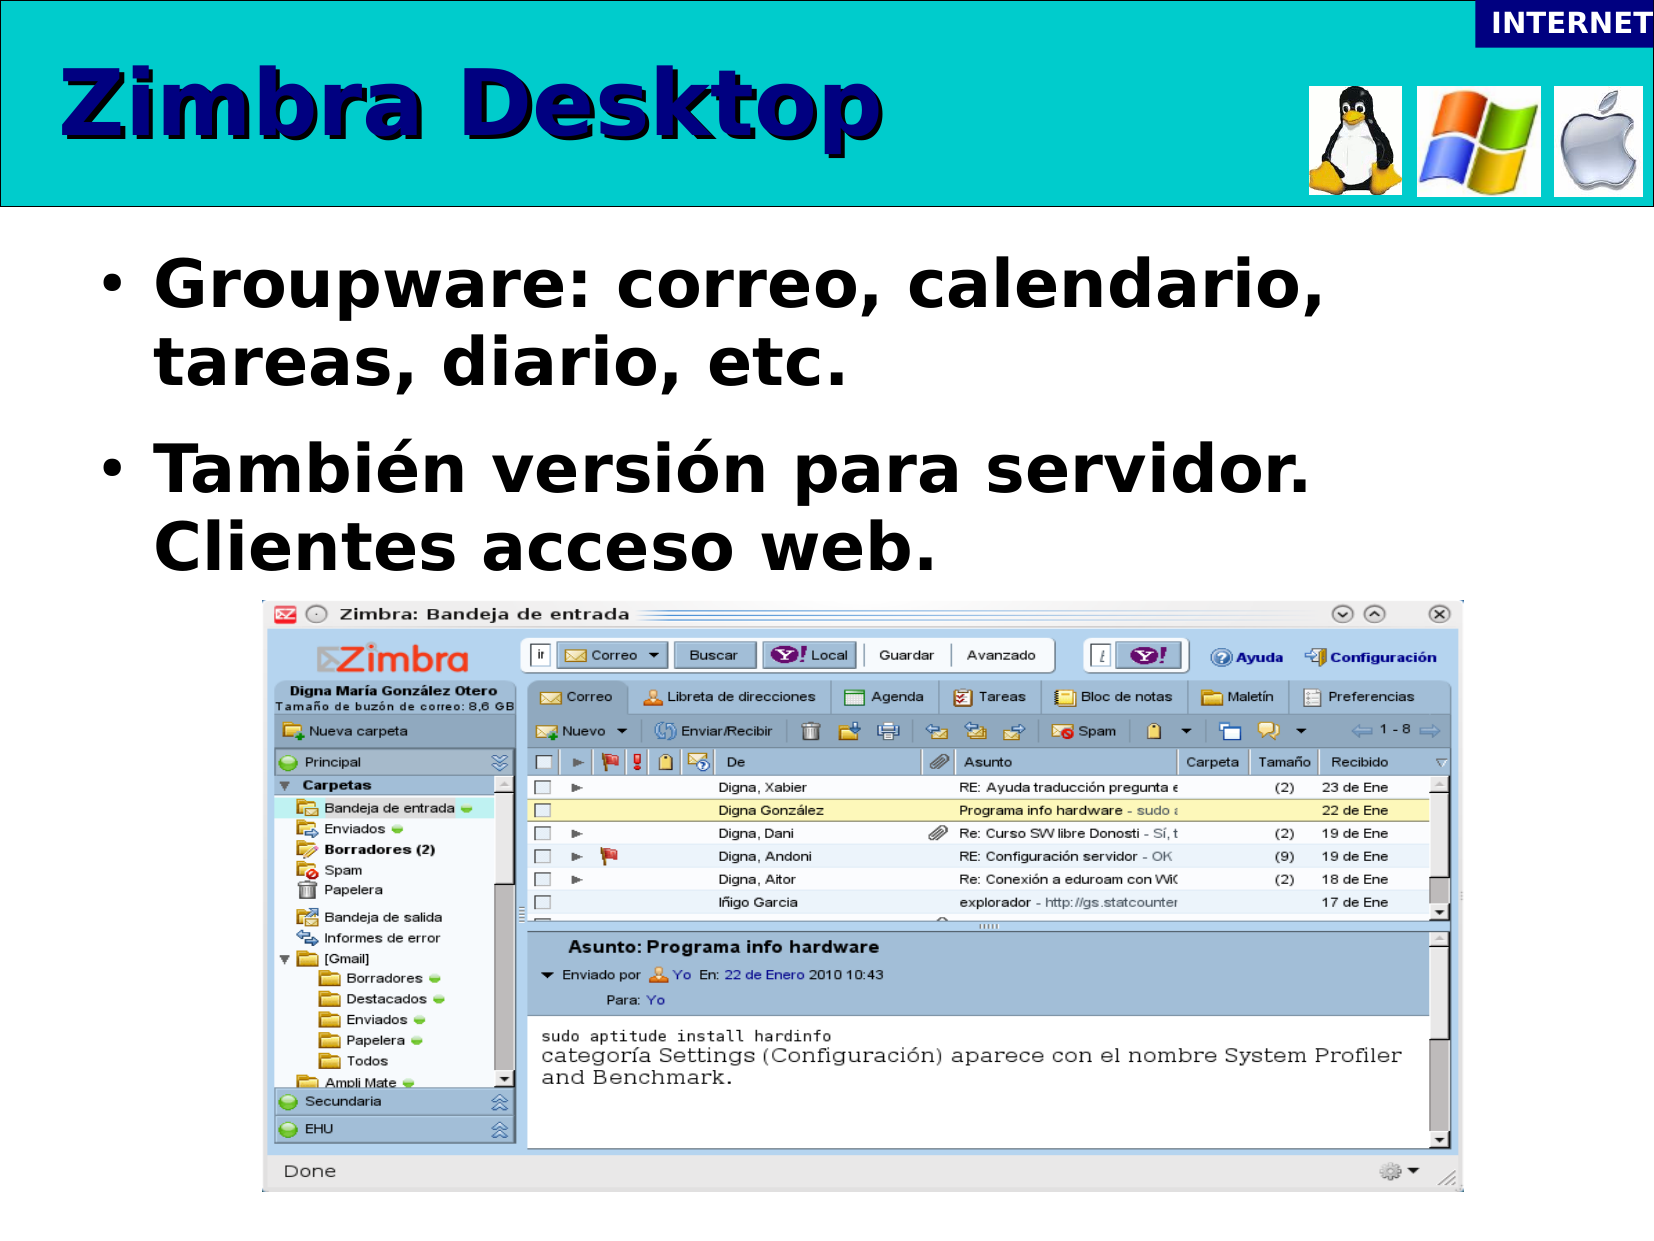

INTERNET
# Zimbra Desktop
Groupware: correo, calendario, tareas, diario, etc.
También versión para servidor. Clientes acceso web.